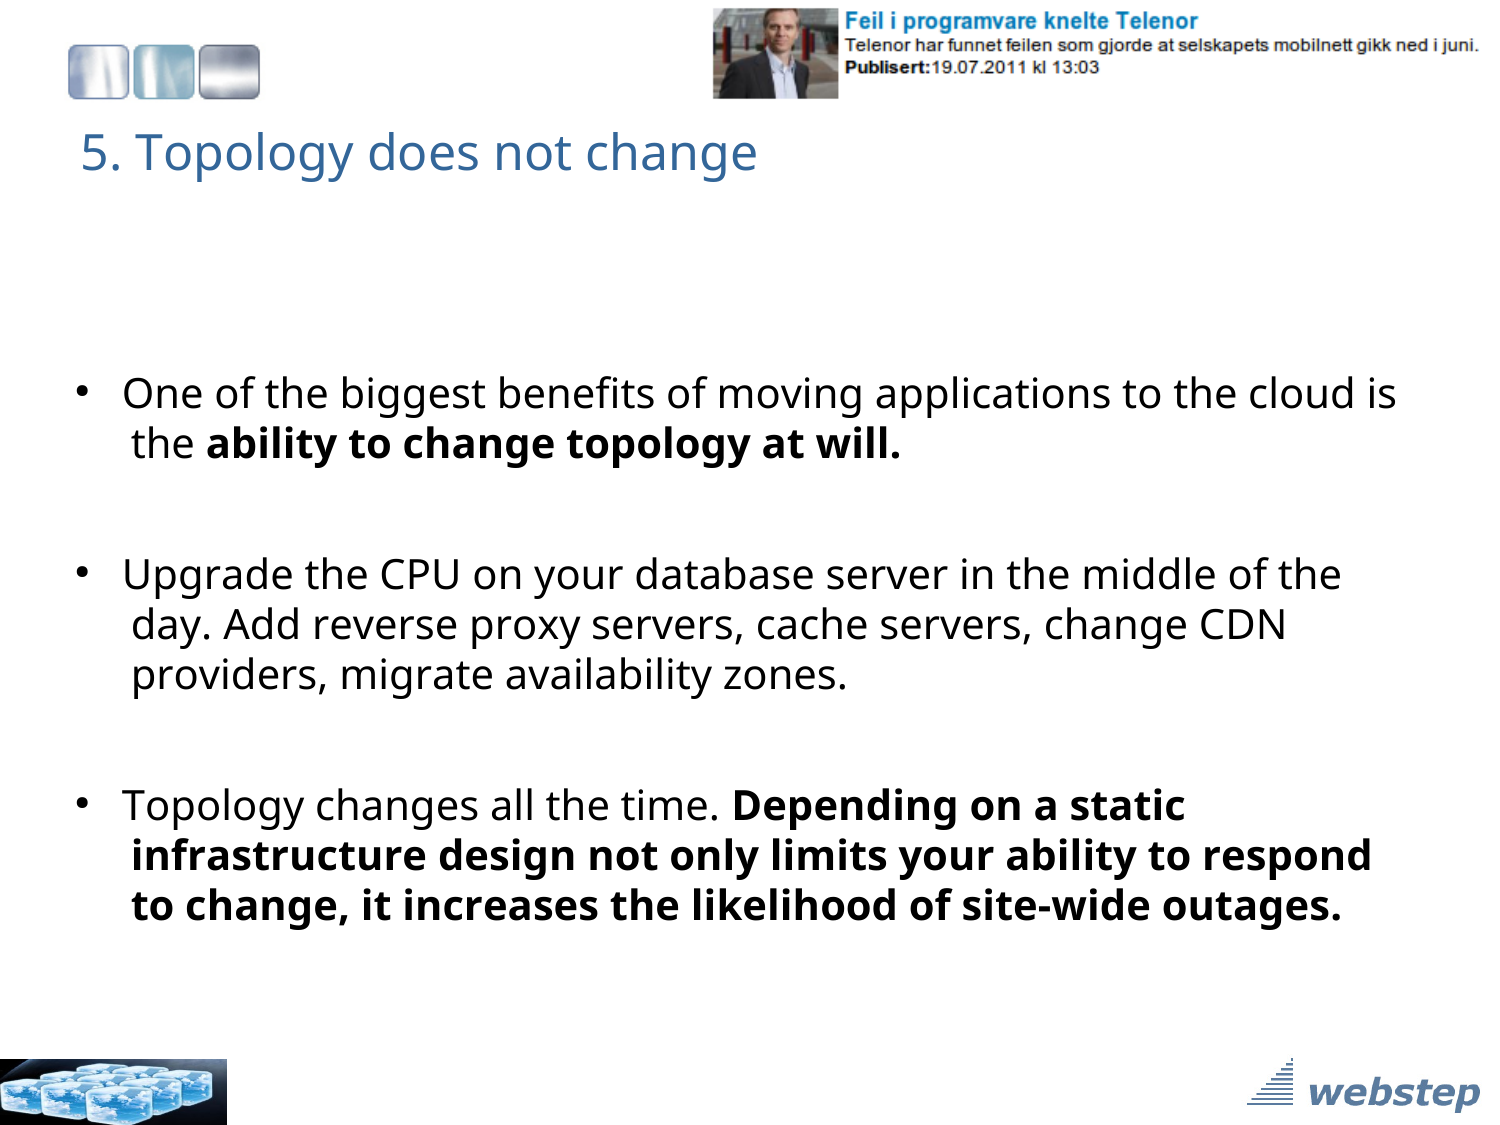

# 5. Topology does not change
 One of the biggest benefits of moving applications to the cloud is the ability to change topology at will.
 Upgrade the CPU on your database server in the middle of the day. Add reverse proxy servers, cache servers, change CDN providers, migrate availability zones.
 Topology changes all the time. Depending on a static infrastructure design not only limits your ability to respond to change, it increases the likelihood of site-wide outages.